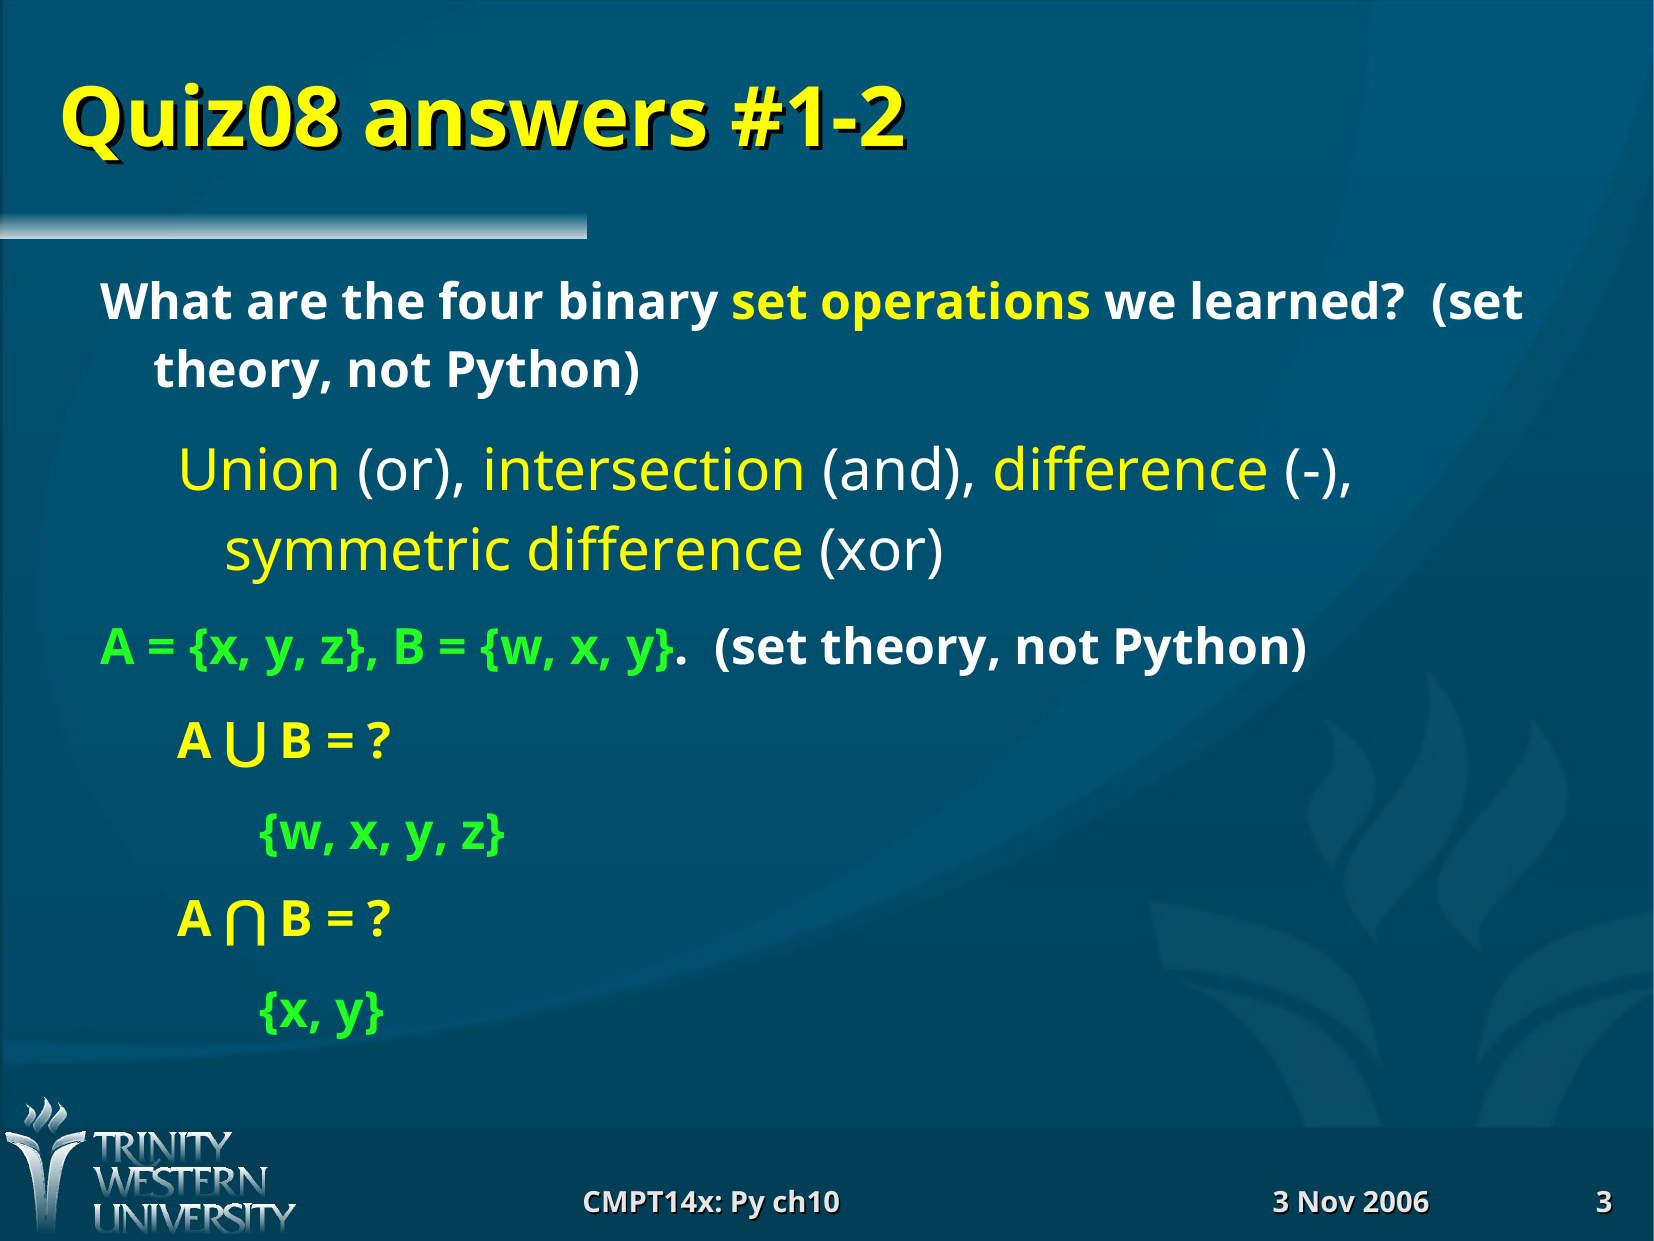

# Quiz08 answers #1-2
What are the four binary set operations we learned? (set theory, not Python)
Union (or), intersection (and), difference (-),
symmetric difference (xor)
A = {x, y, z}, B = {w, x, y}. (set theory, not Python)
A ⋃ B = ?
{w, x, y, z}
A ⋂ B = ?
{x, y}
CMPT14x: Py ch10
3 Nov 2006
3